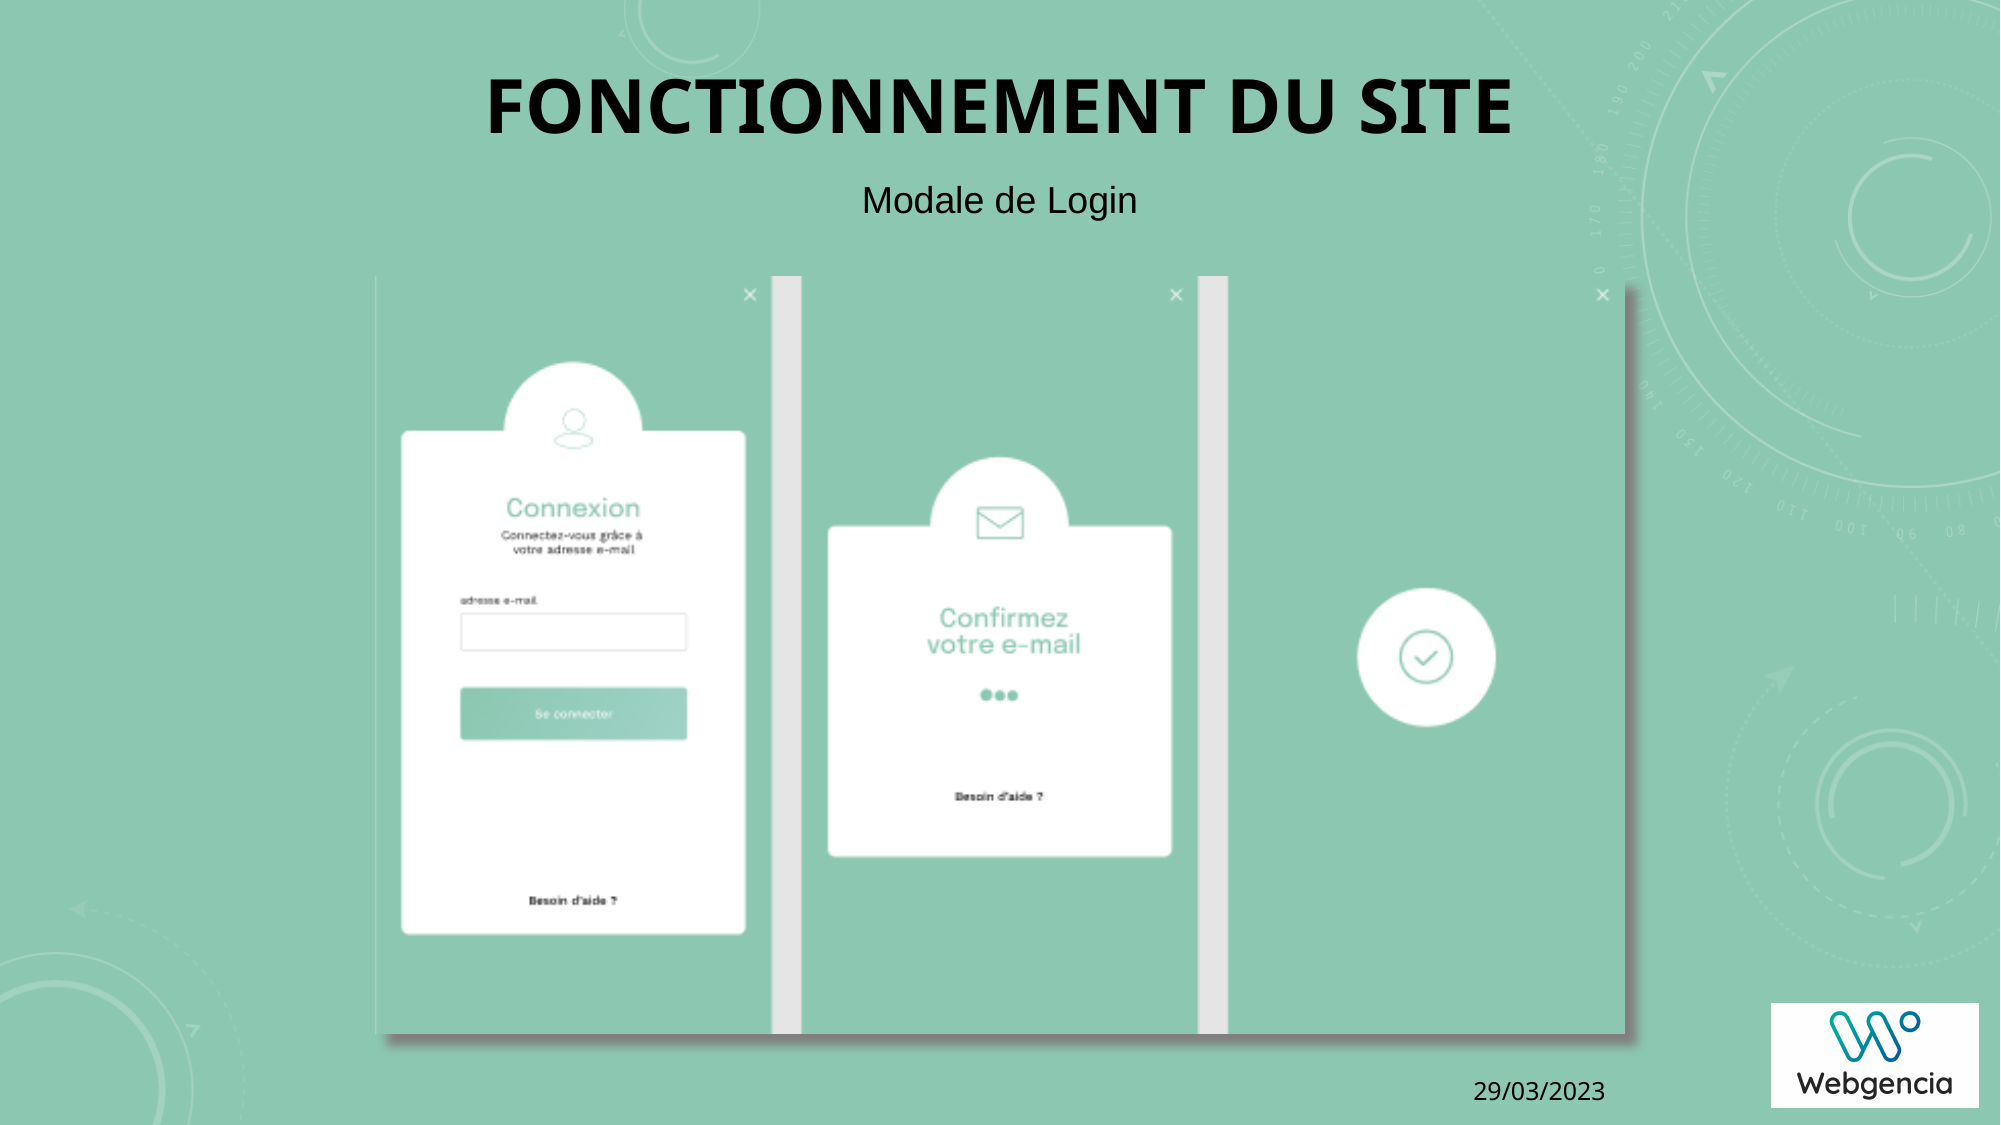

# Fonctionnement du site
Modale de Login
29/03/2023